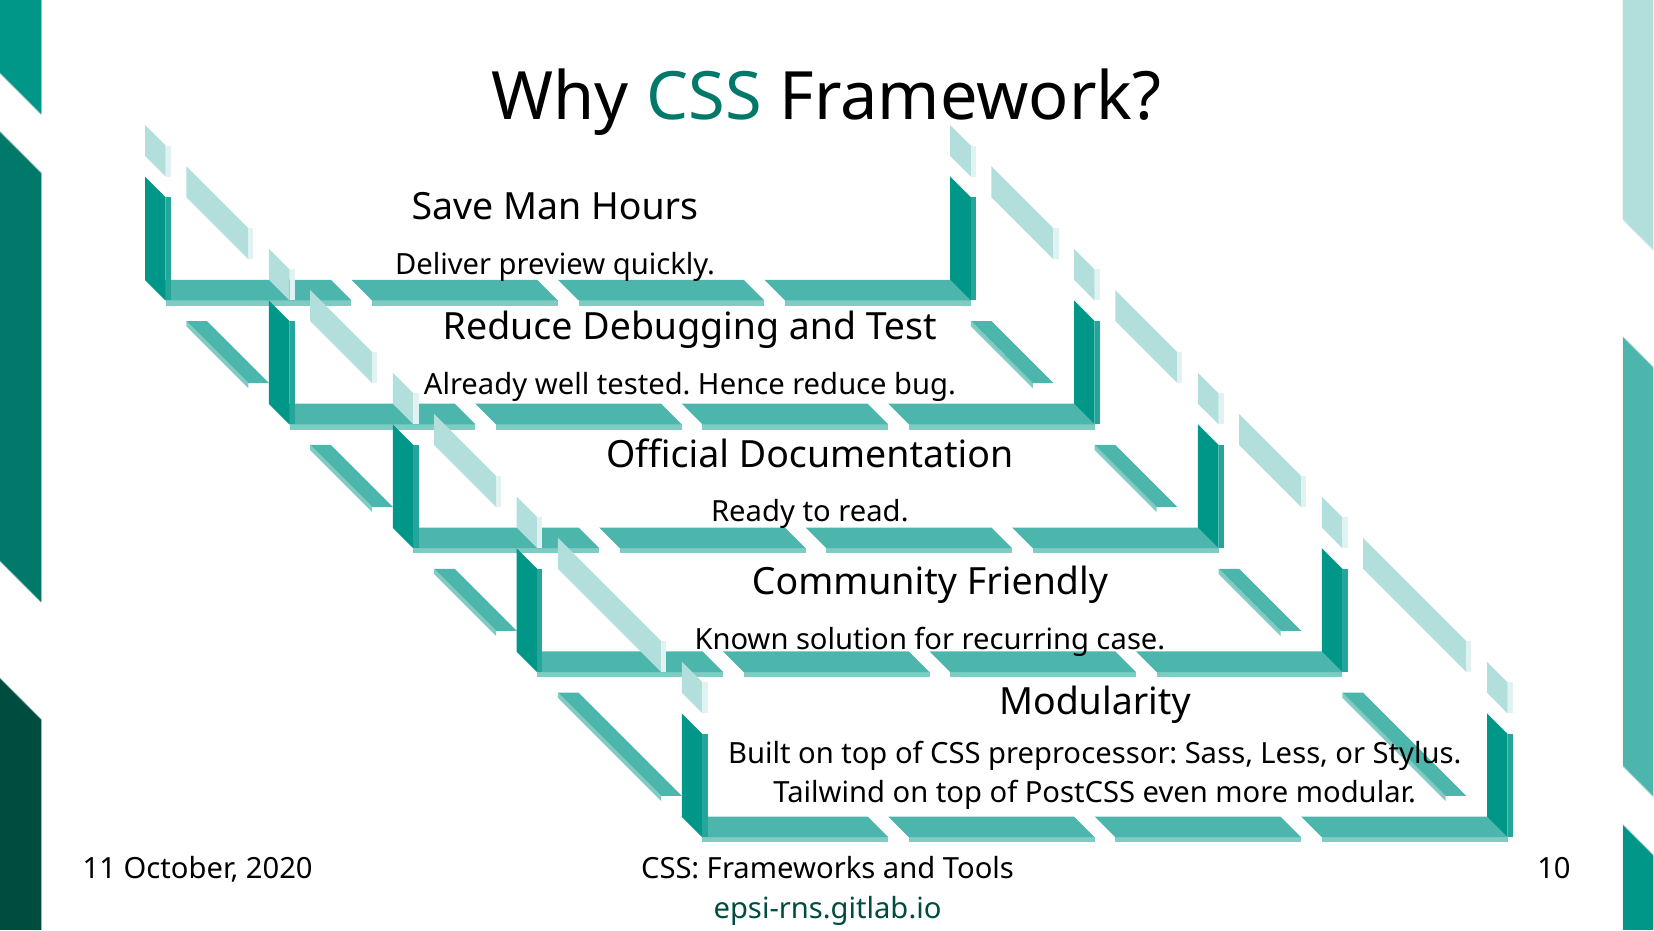

# Why CSS Framework?
Save Man Hours
Deliver preview quickly.
Reduce Debugging and Test
Already well tested. Hence reduce bug.
Official Documentation
Ready to read.
Community Friendly
Known solution for recurring case.
Modularity
Built on top of CSS preprocessor: Sass, Less, or Stylus.
Tailwind on top of PostCSS even more modular.
11 October, 2020
CSS: Frameworks and Tools
10